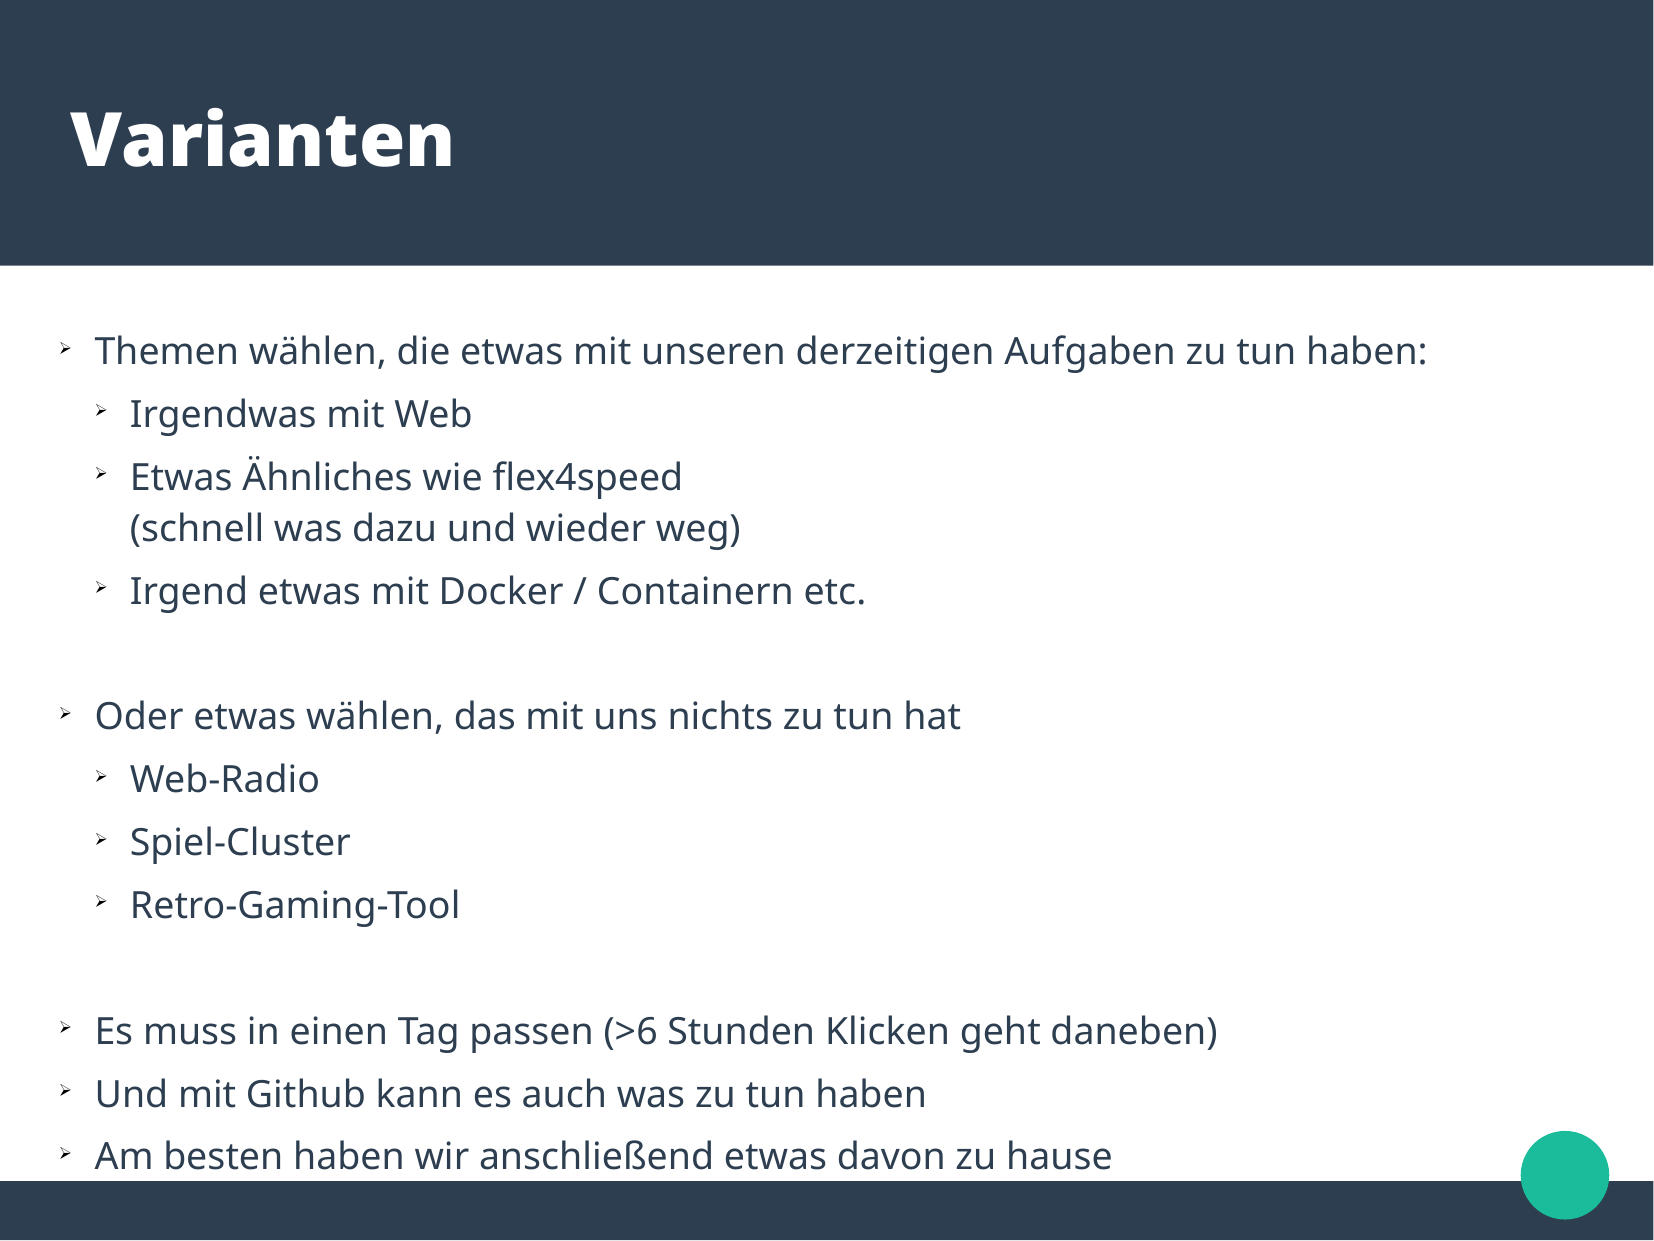

# Varianten
Themen wählen, die etwas mit unseren derzeitigen Aufgaben zu tun haben:
Irgendwas mit Web
Etwas Ähnliches wie flex4speed
(schnell was dazu und wieder weg)
Irgend etwas mit Docker / Containern etc.
Oder etwas wählen, das mit uns nichts zu tun hat
Web-Radio
Spiel-Cluster
Retro-Gaming-Tool
Es muss in einen Tag passen (>6 Stunden Klicken geht daneben)
Und mit Github kann es auch was zu tun haben
Am besten haben wir anschließend etwas davon zu hause
(oder können es auf die Schnelle als Letztes installieren)